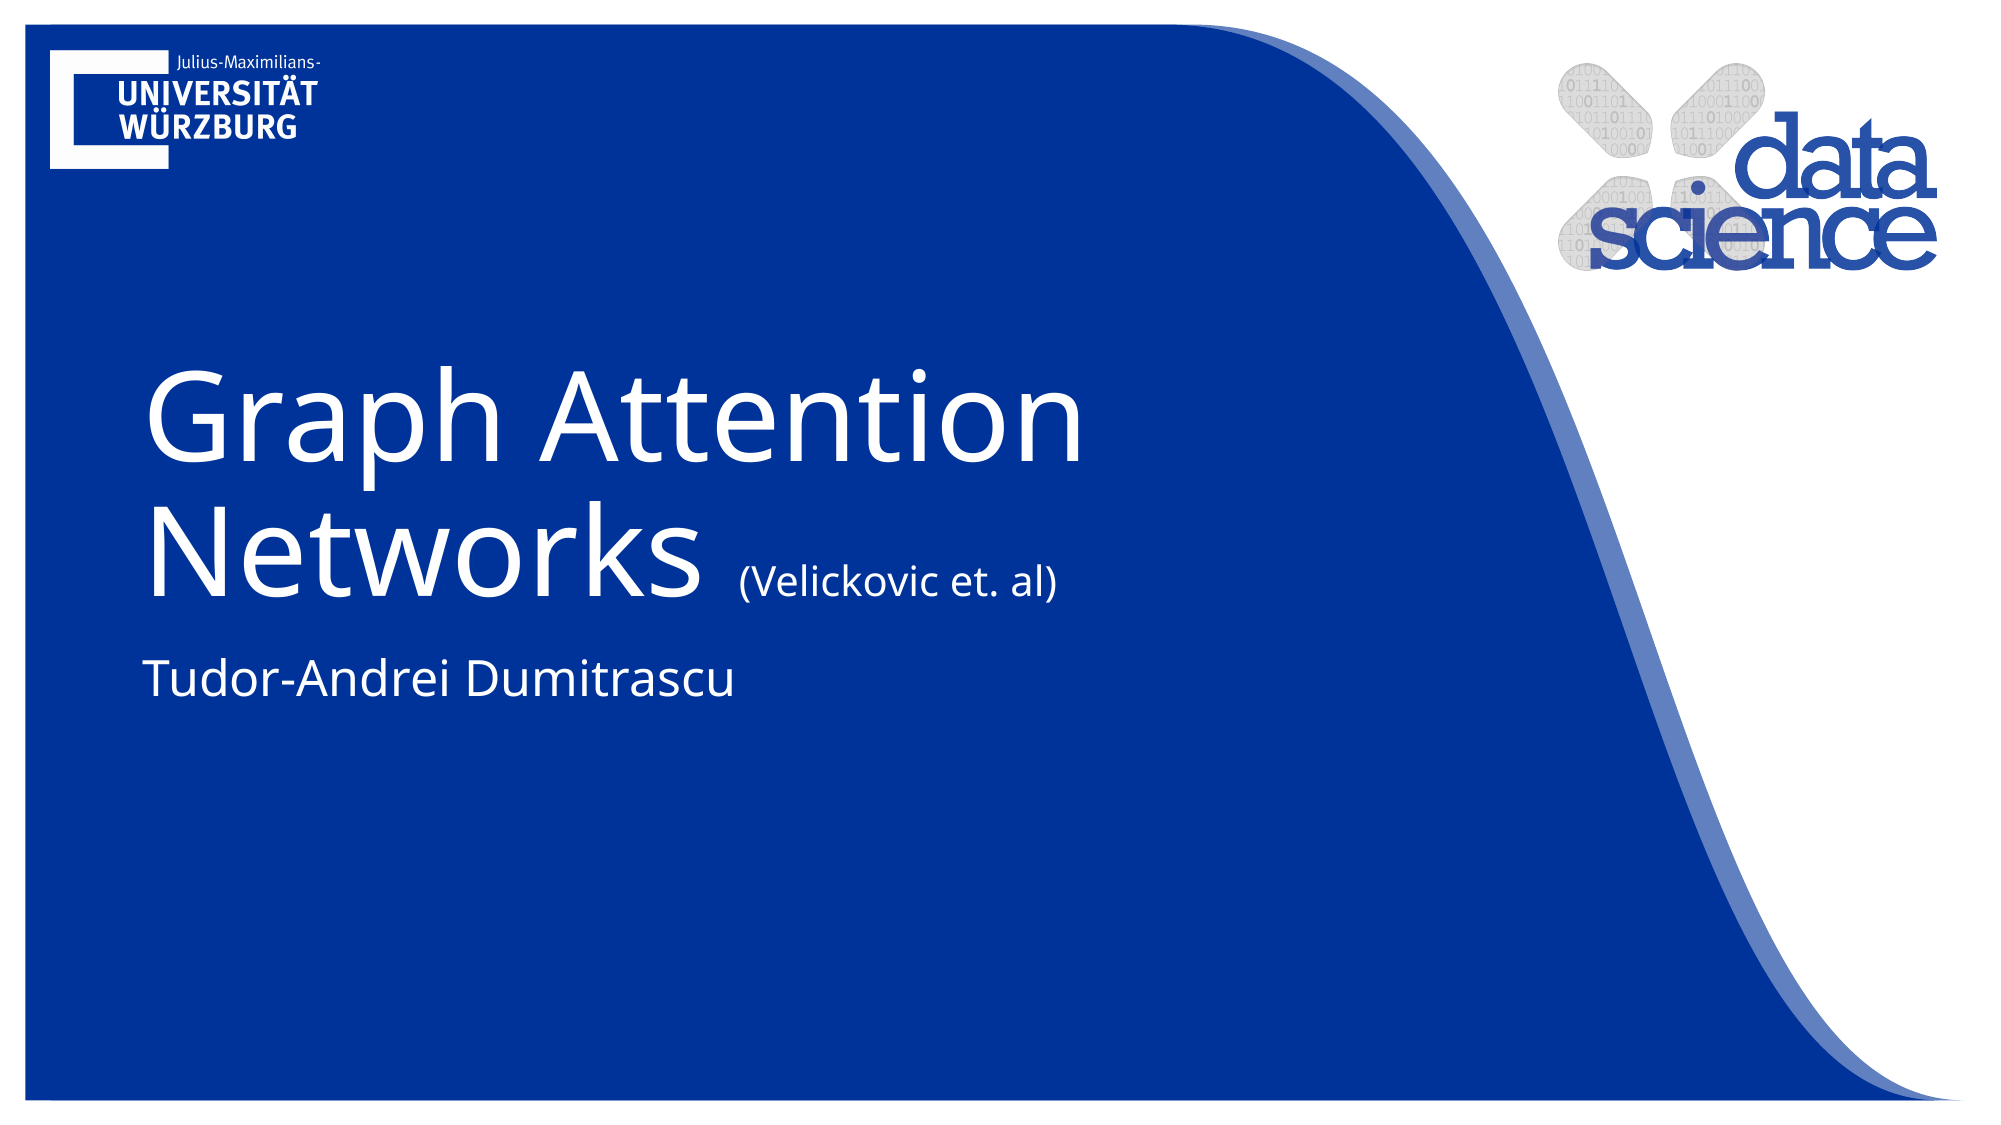

# Graph Attention Networks (Velickovic et. al)
Tudor-Andrei Dumitrascu